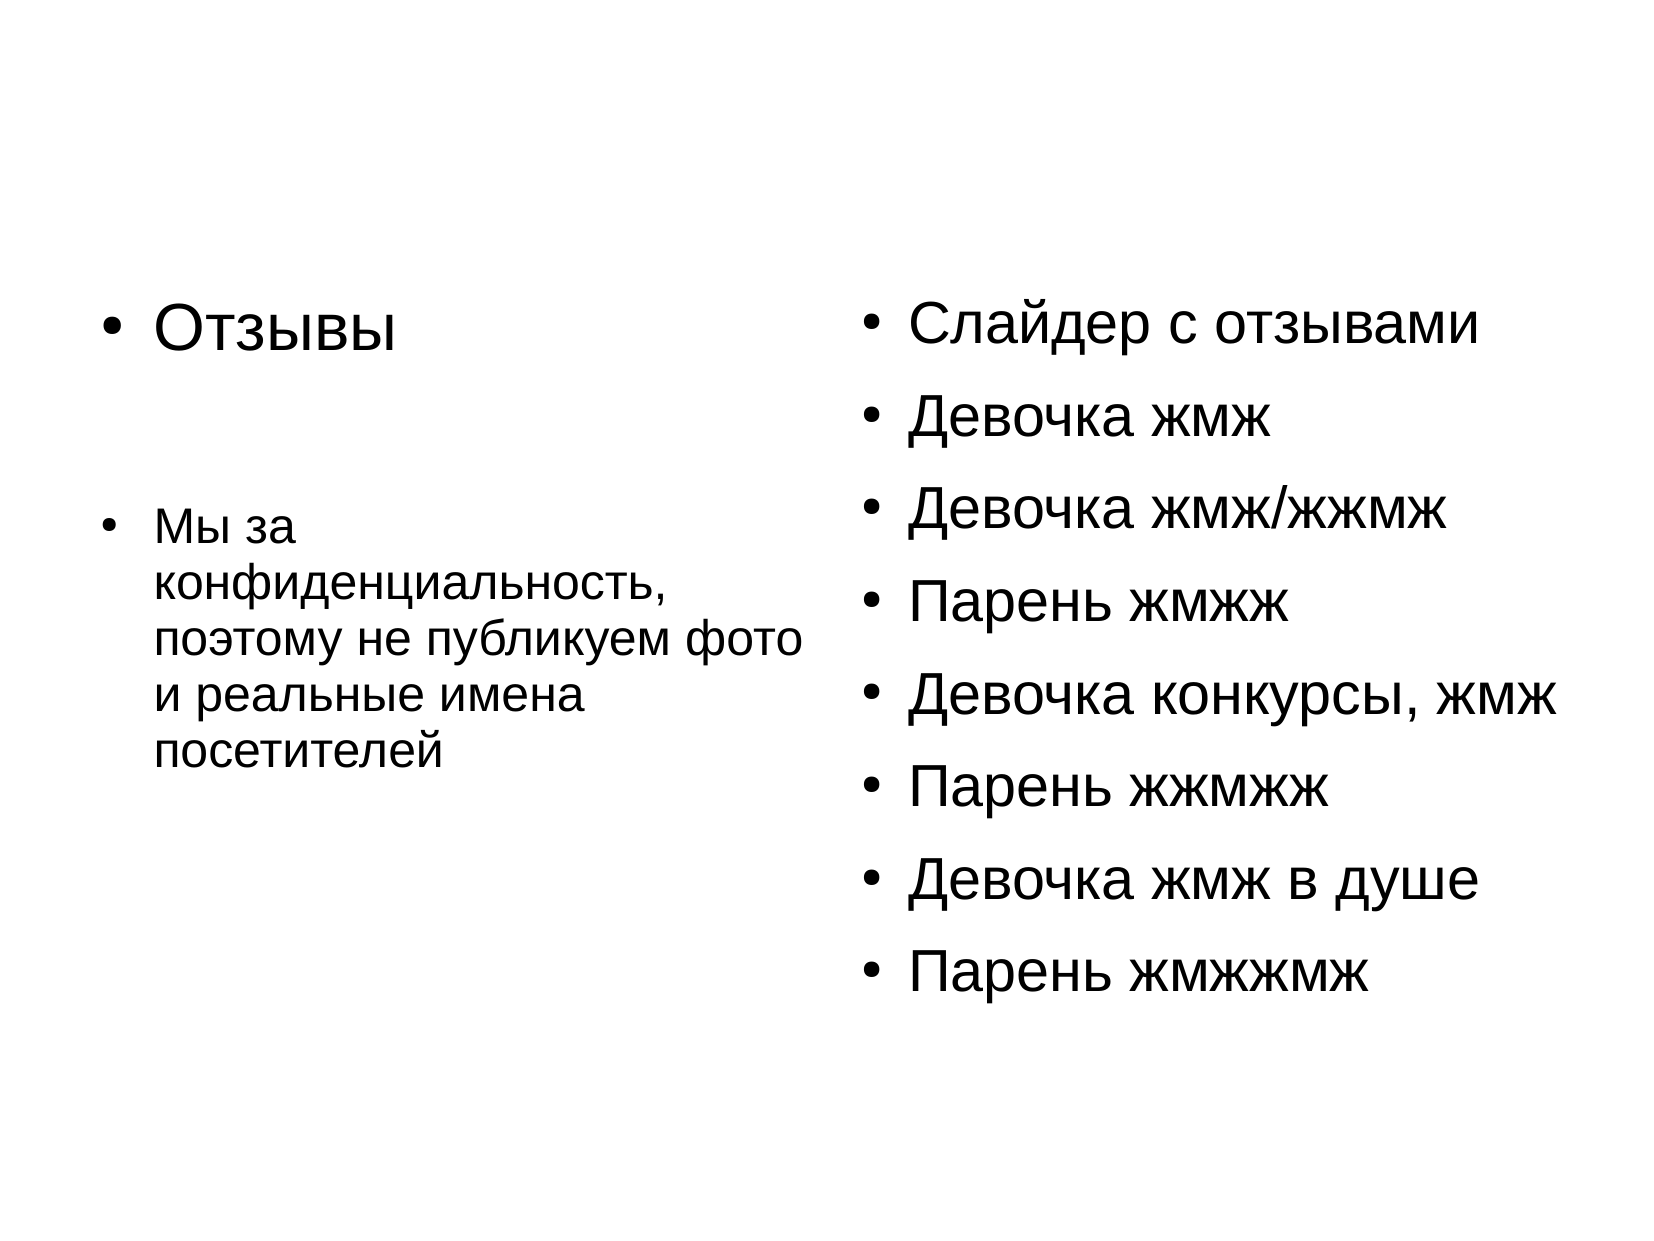

#
Отзывы
Мы за конфиденциальность, поэтому не публикуем фото и реальные имена посетителей
Слайдер с отзывами
Девочка жмж
Девочка жмж/жжмж
Парень жмжж
Девочка конкурсы, жмж
Парень жжмжж
Девочка жмж в душе
Парень жмжжмж